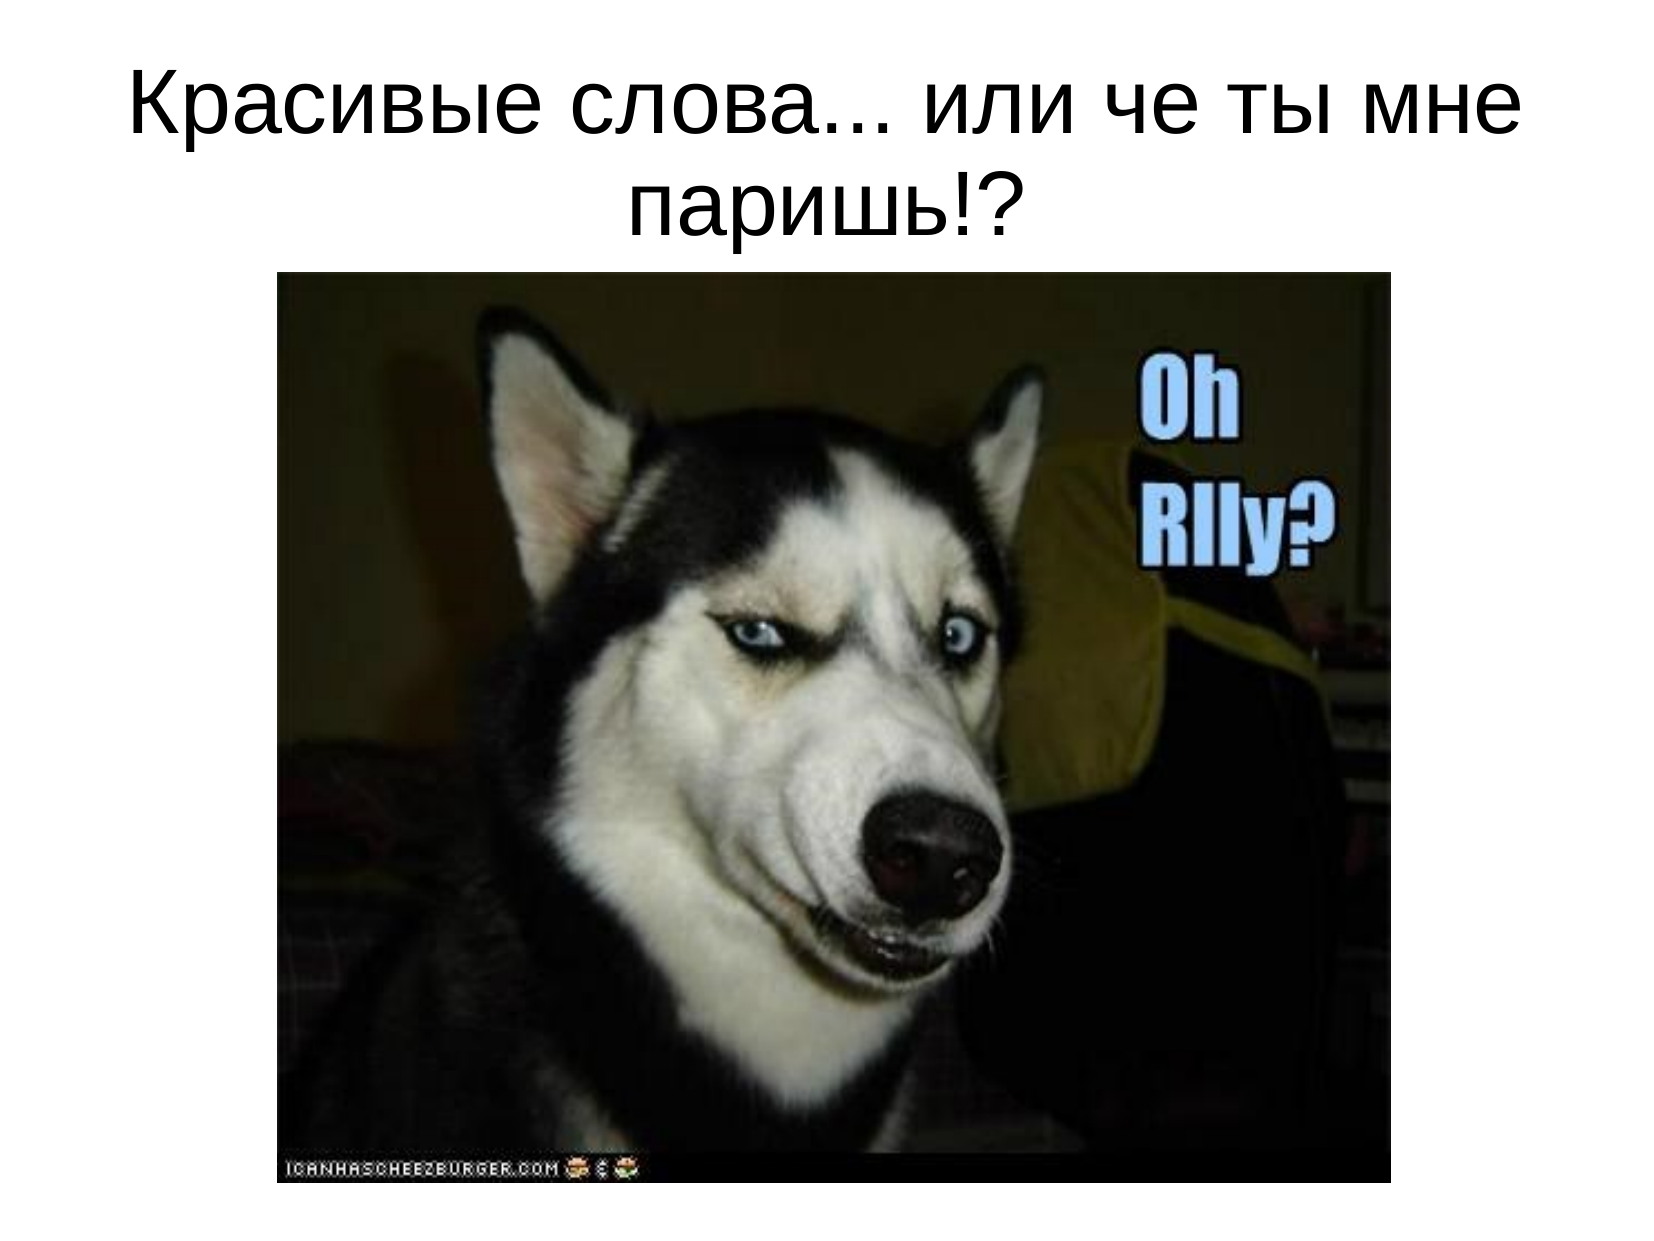

# Красивые слова... или че ты мне паришь!?